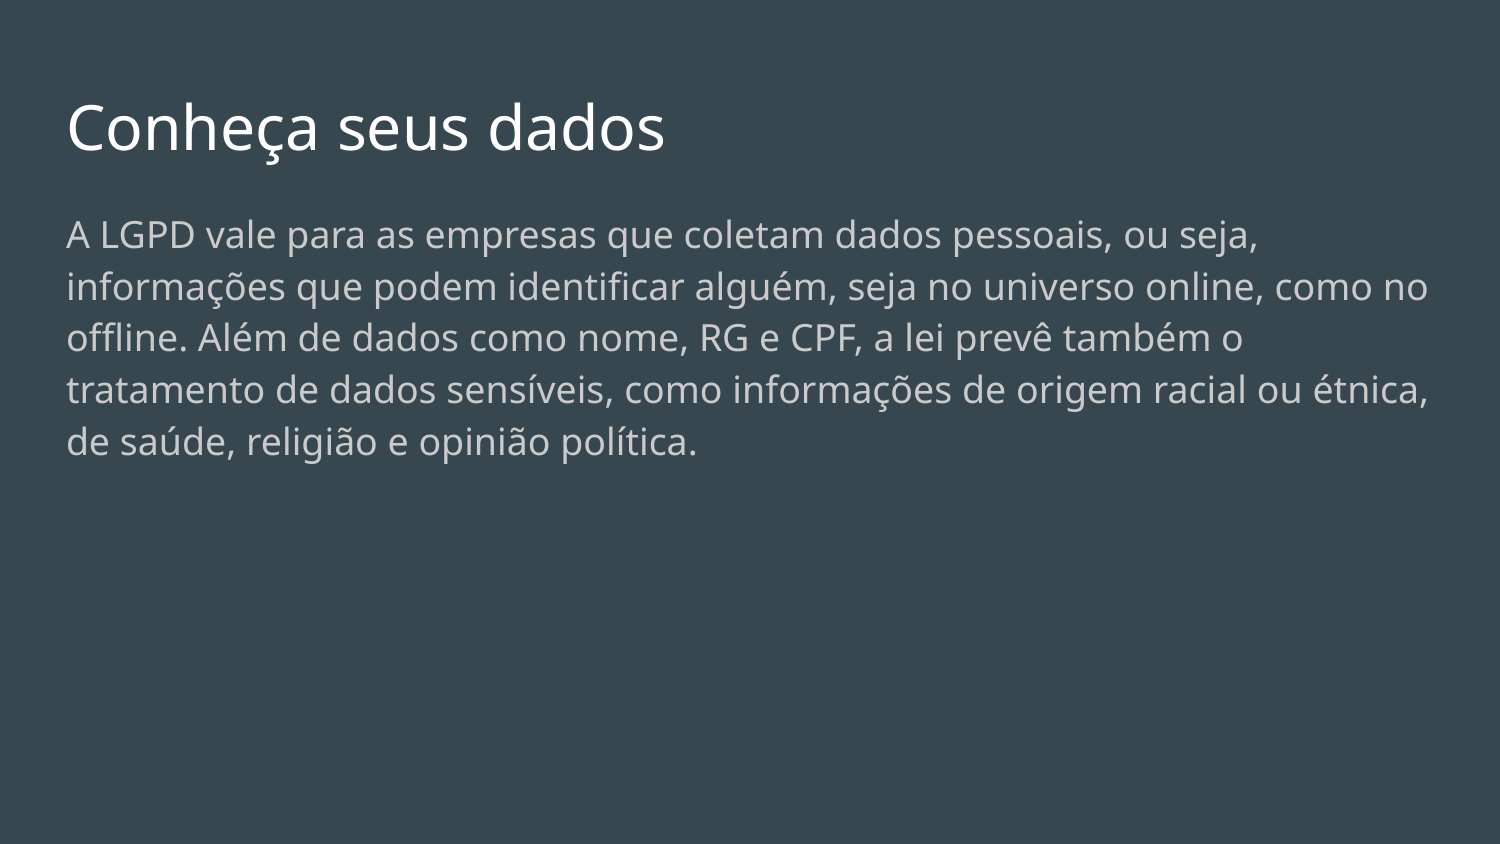

# Conheça seus dados
A LGPD vale para as empresas que coletam dados pessoais, ou seja, informações que podem identificar alguém, seja no universo online, como no offline. Além de dados como nome, RG e CPF, a lei prevê também o tratamento de dados sensíveis, como informações de origem racial ou étnica, de saúde, religião e opinião política.